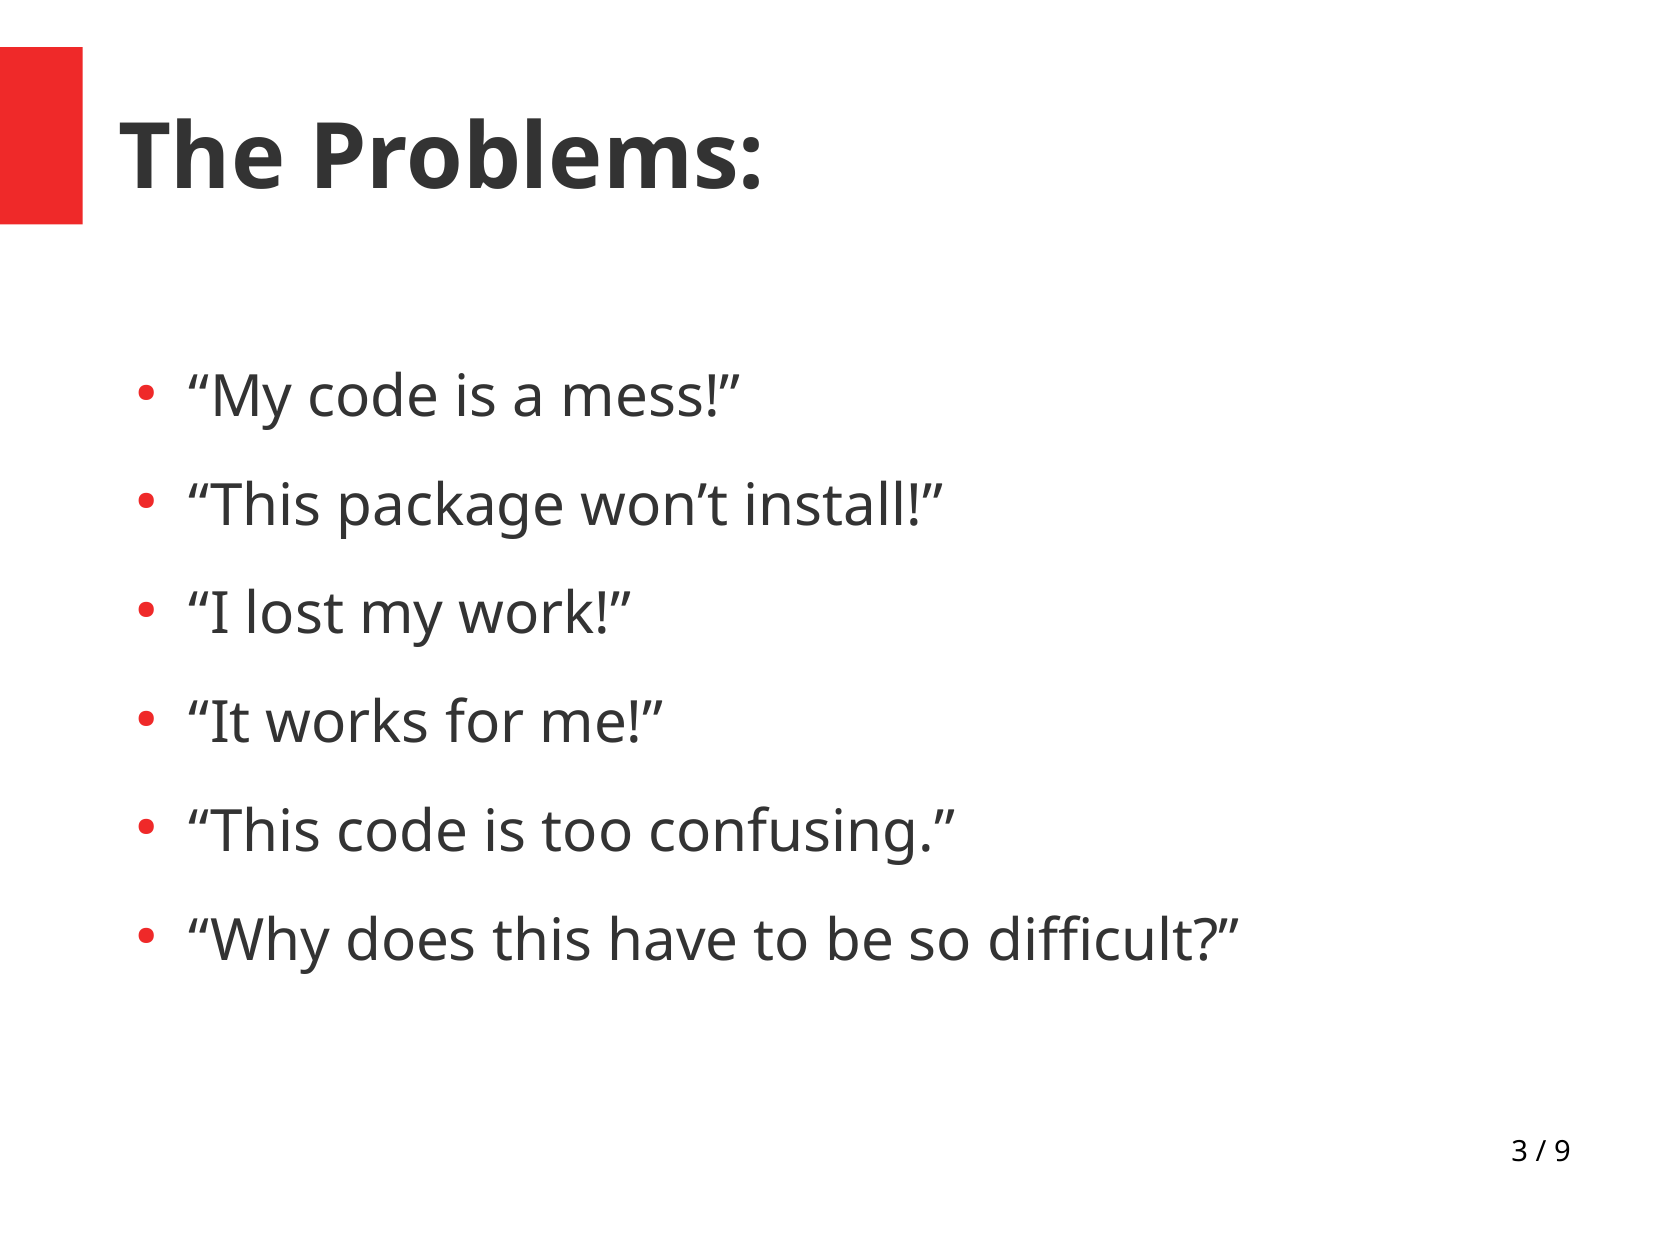

# The Problems:
“My code is a mess!”
“This package won’t install!”
“I lost my work!”
“It works for me!”
“This code is too confusing.”
“Why does this have to be so difficult?”
3